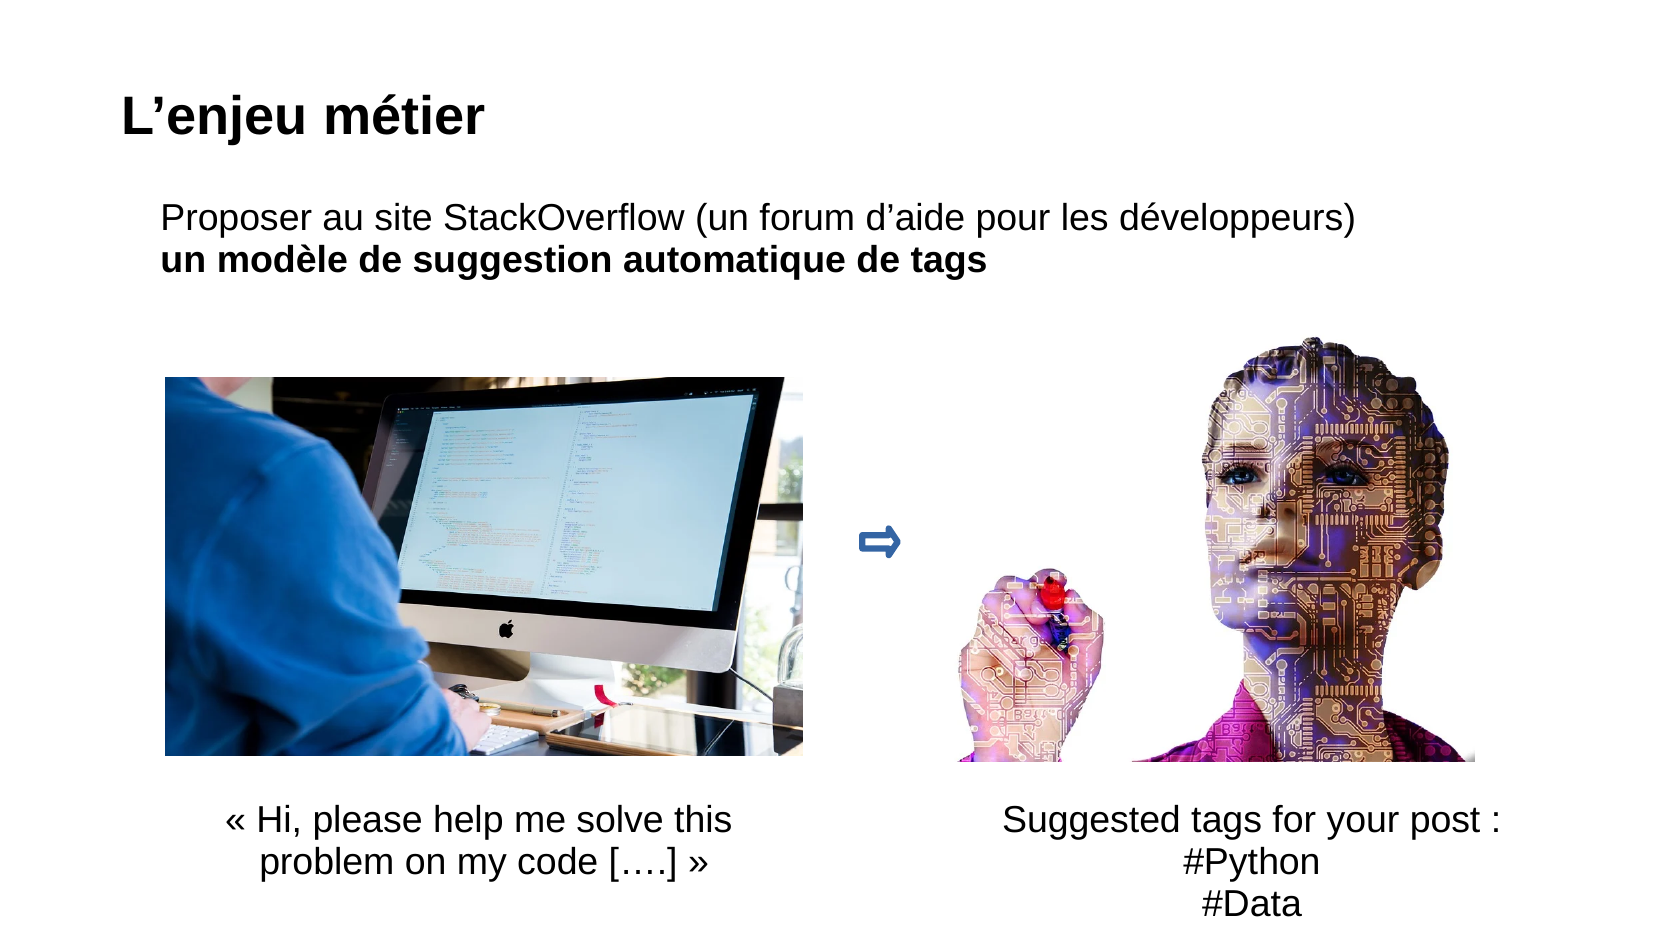

L’enjeu métier
Proposer au site StackOverflow (un forum d’aide pour les développeurs)
un modèle de suggestion automatique de tags
« Hi, please help me solve this problem on my code [….] »
Suggested tags for your post :
#Python
#Data